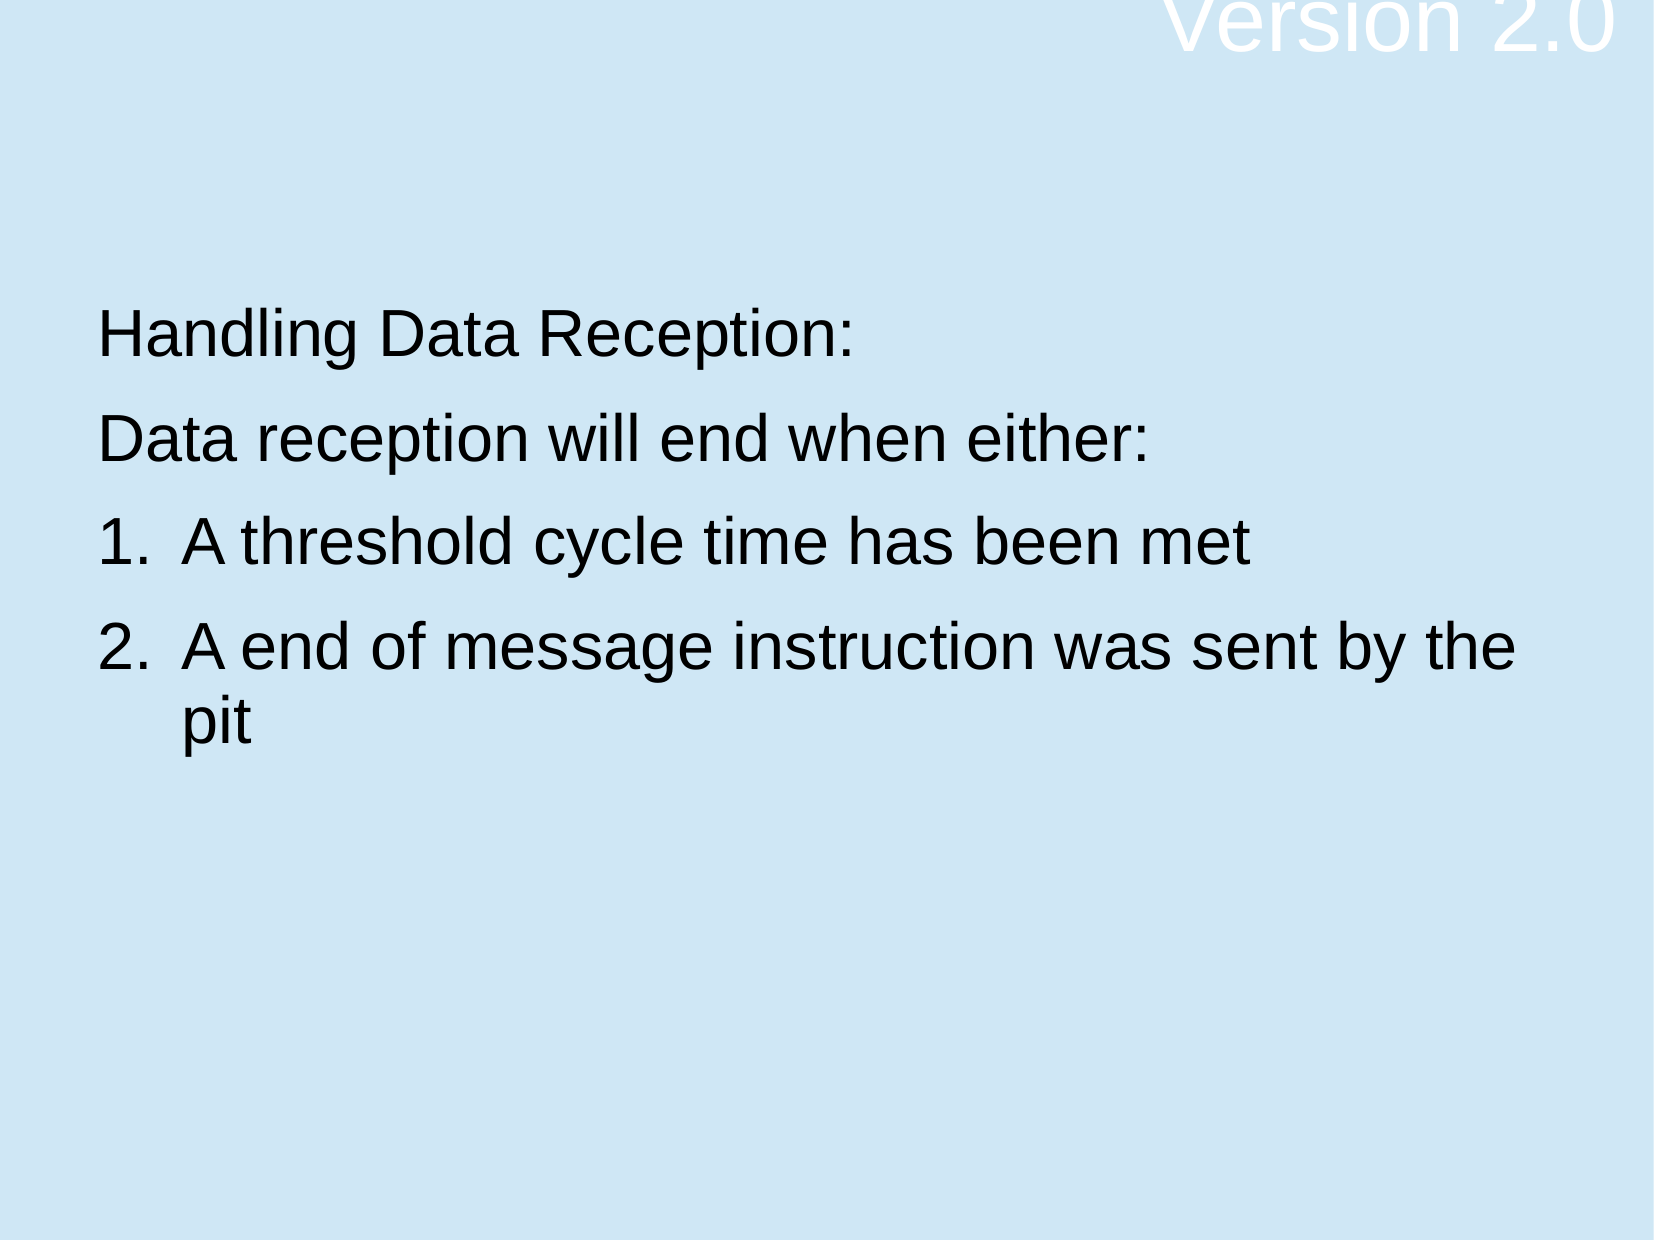

# Version 2.0
Handling Data Reception:
Data reception will end when either:
A threshold cycle time has been met
A end of message instruction was sent by the pit